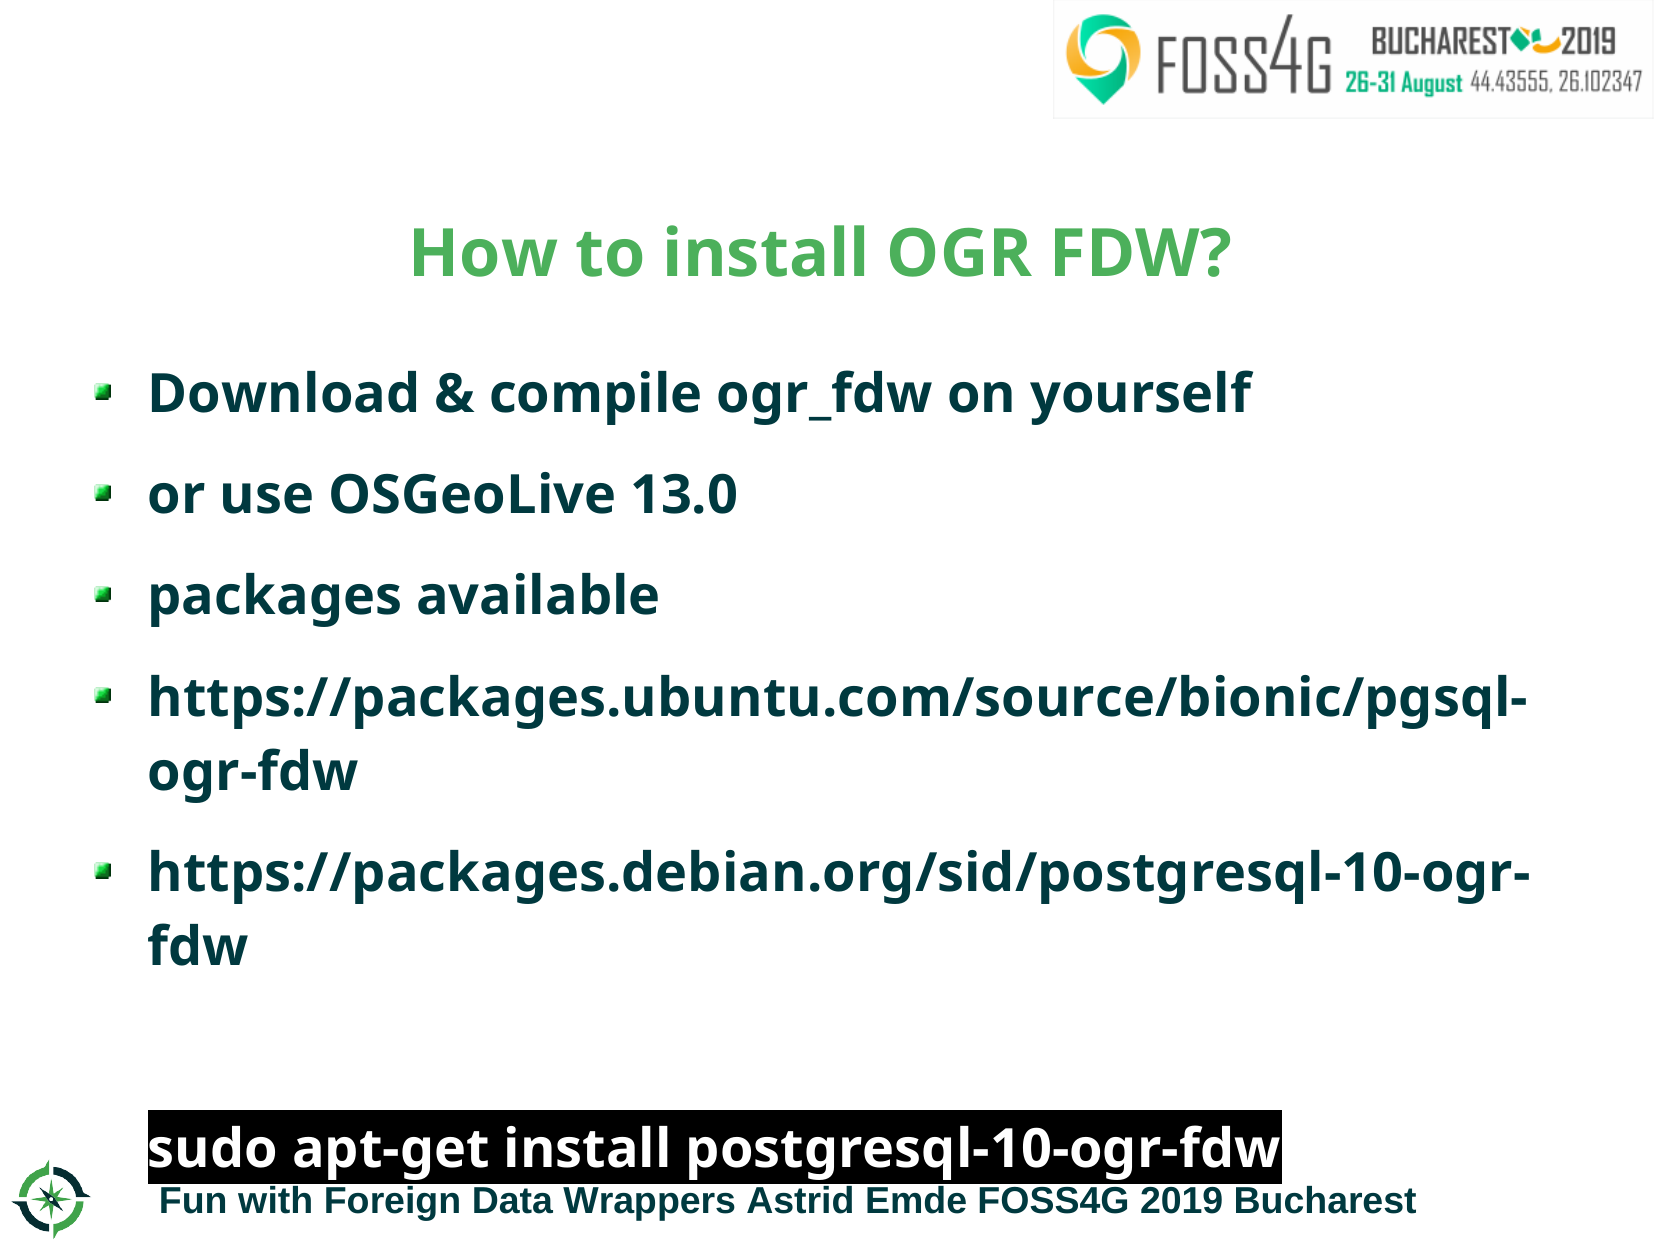

# How to install OGR FDW?
Download & compile ogr_fdw on yourself
or use OSGeoLive 13.0
packages available
https://packages.ubuntu.com/source/bionic/pgsql-ogr-fdw
https://packages.debian.org/sid/postgresql-10-ogr-fdw
sudo apt-get install postgresql-10-ogr-fdw